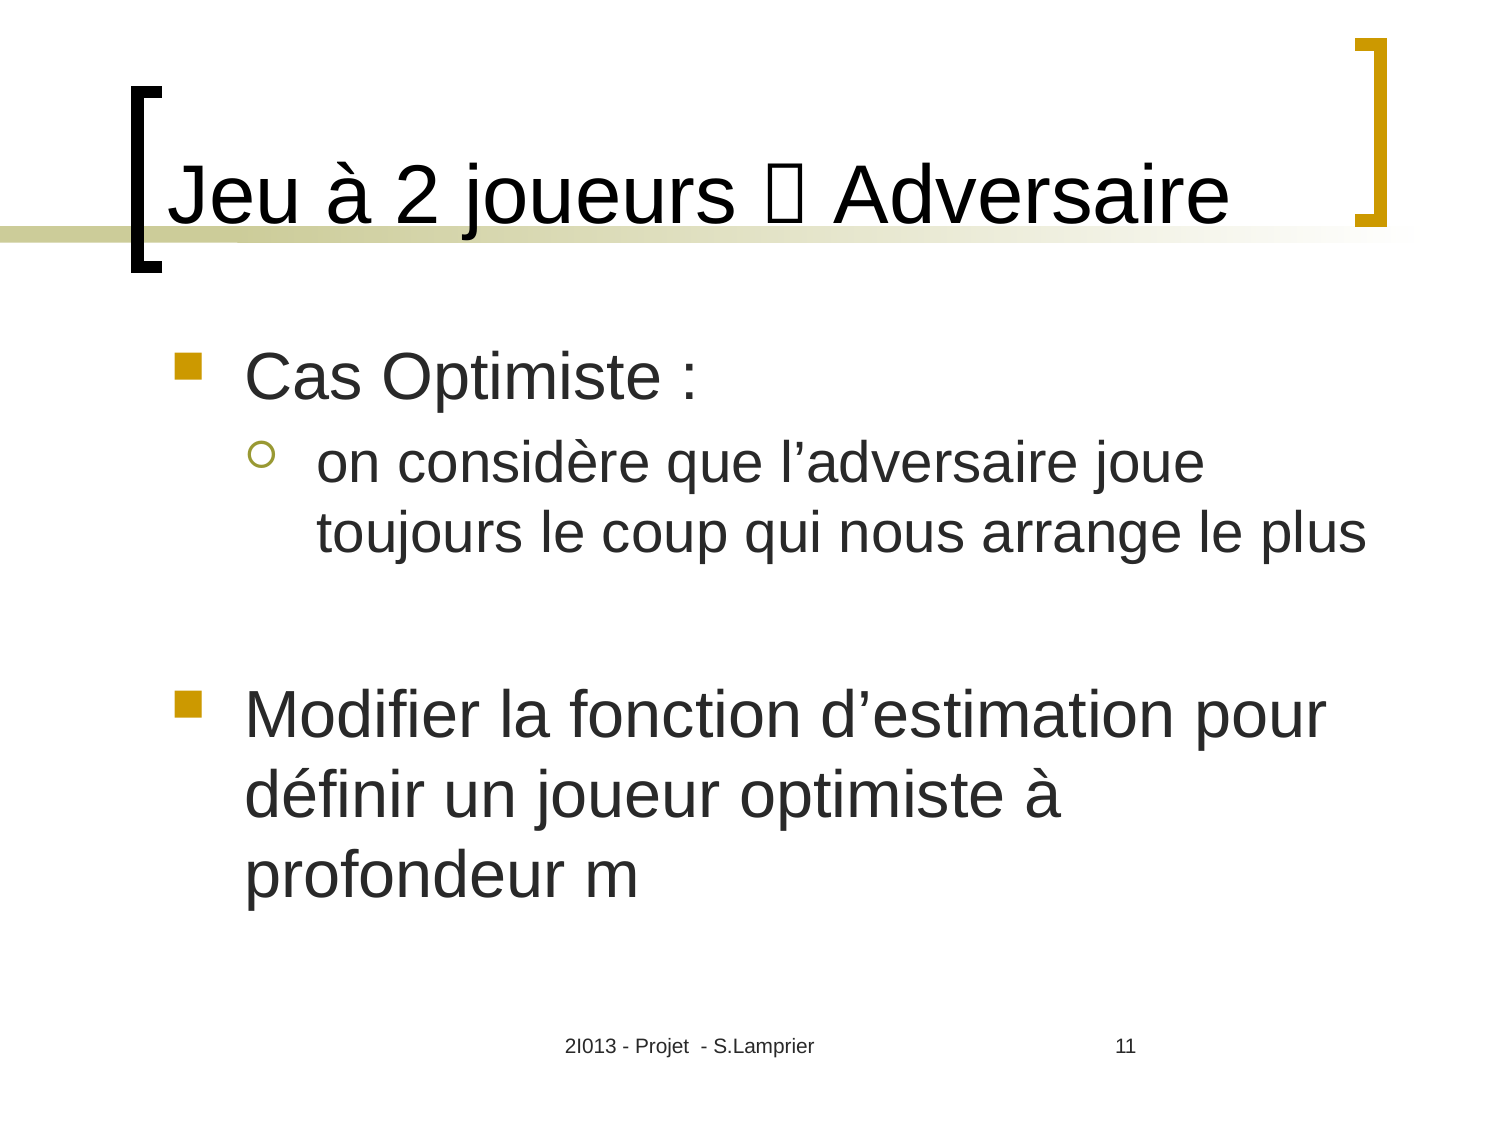

# Jeu à 2 joueurs  Adversaire
Cas Optimiste :
on considère que l’adversaire joue toujours le coup qui nous arrange le plus
Modifier la fonction d’estimation pour définir un joueur optimiste à profondeur m
2I013 - Projet - S.Lamprier